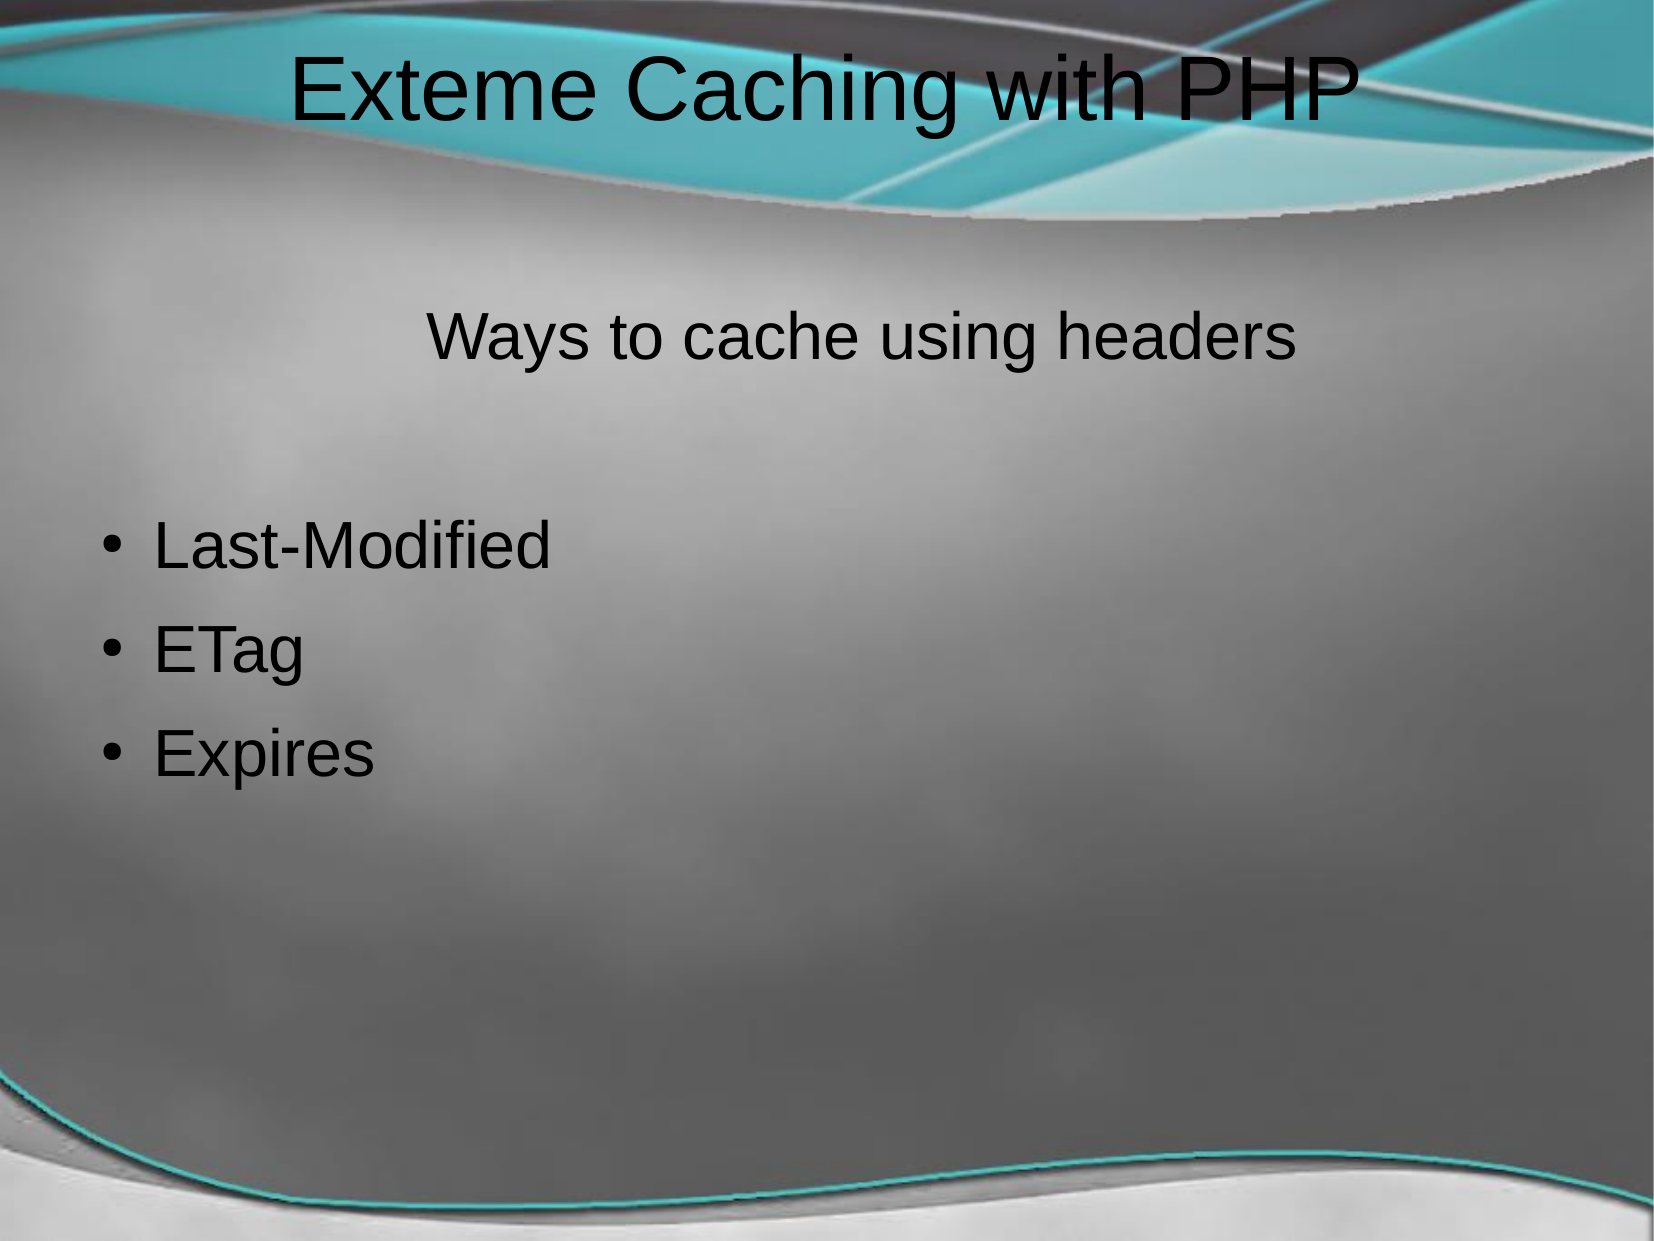

Exteme Caching with PHP
# Ways to cache using headers
Last-Modified
ETag
Expires